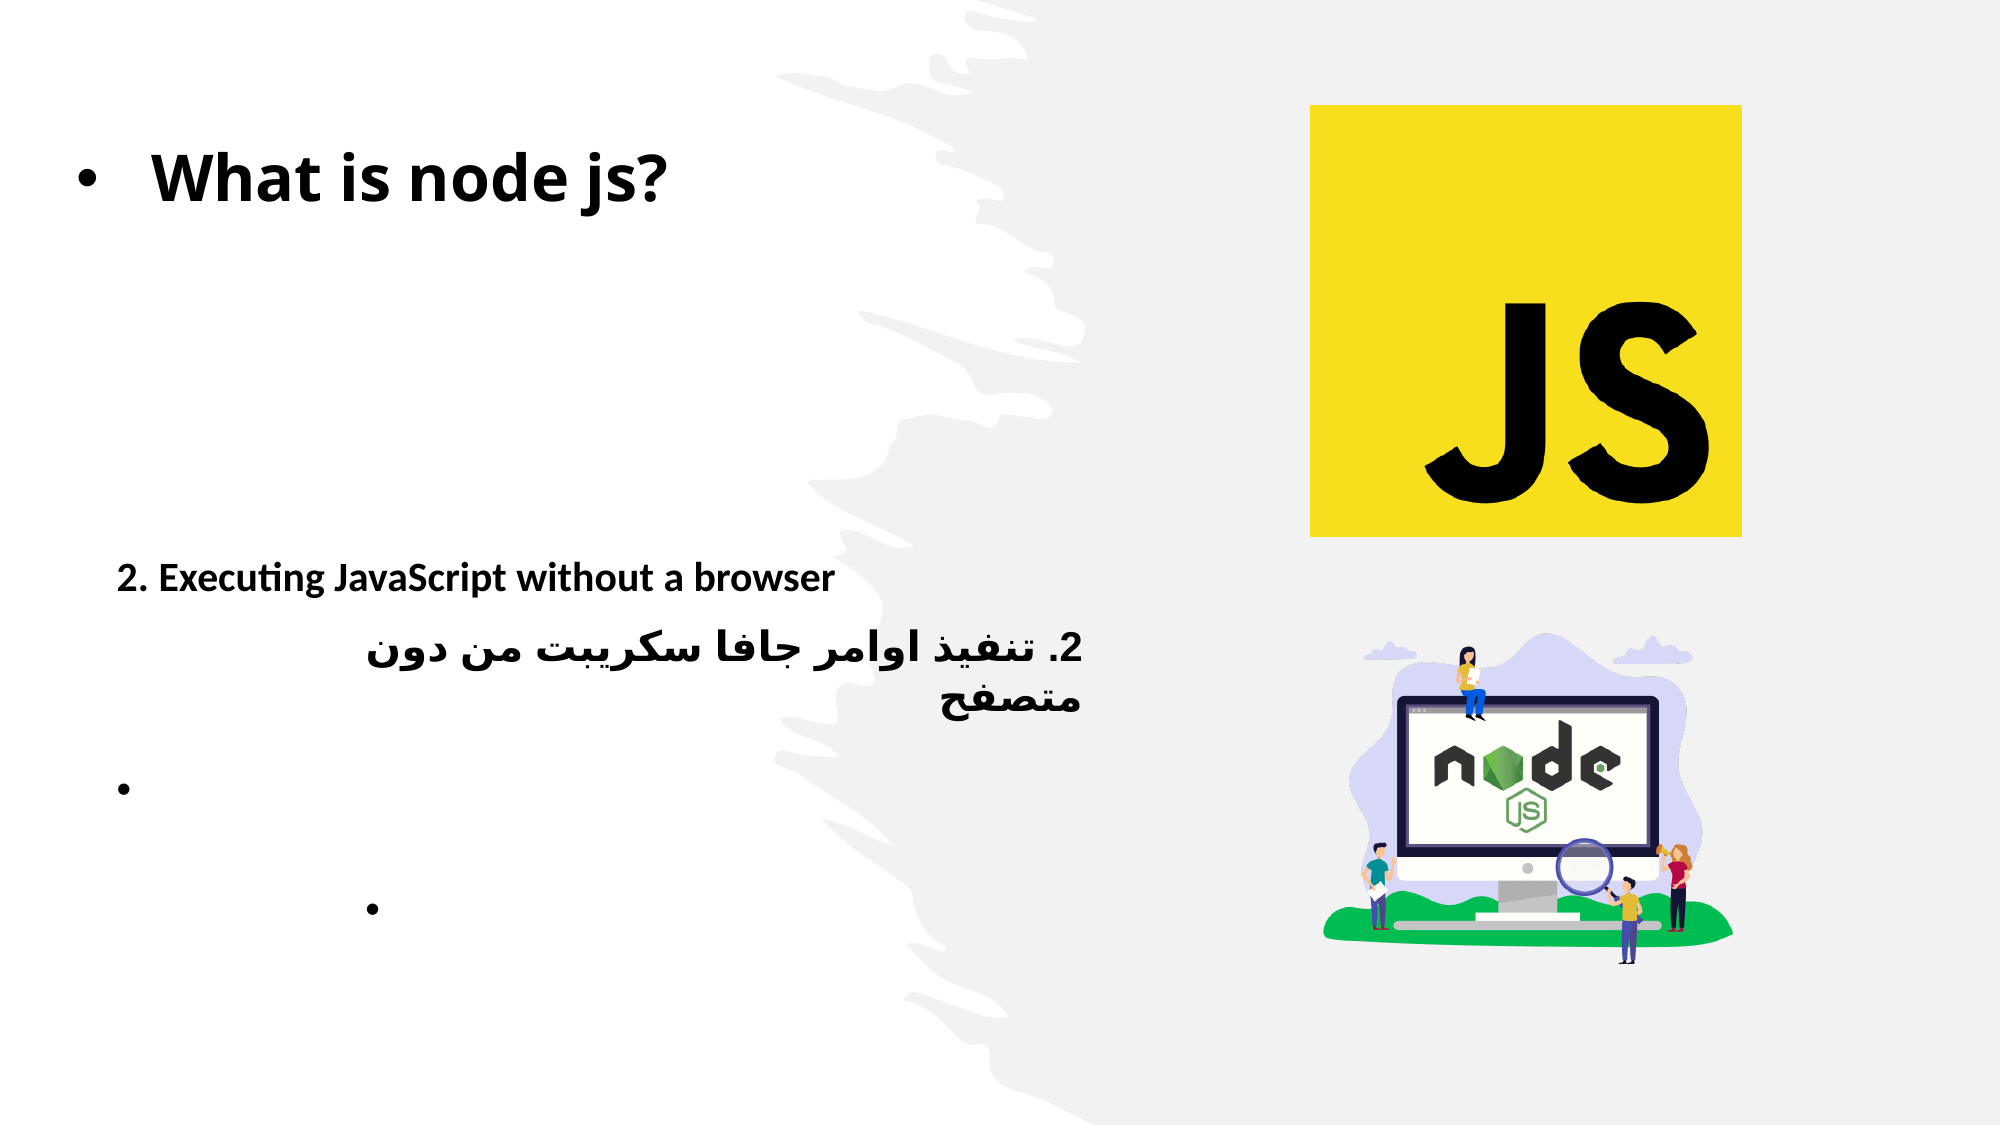

# What is node js?
2. Executing JavaScript without a browser
2. تنفيذ اوامر جافا سكريبت من دون متصفح